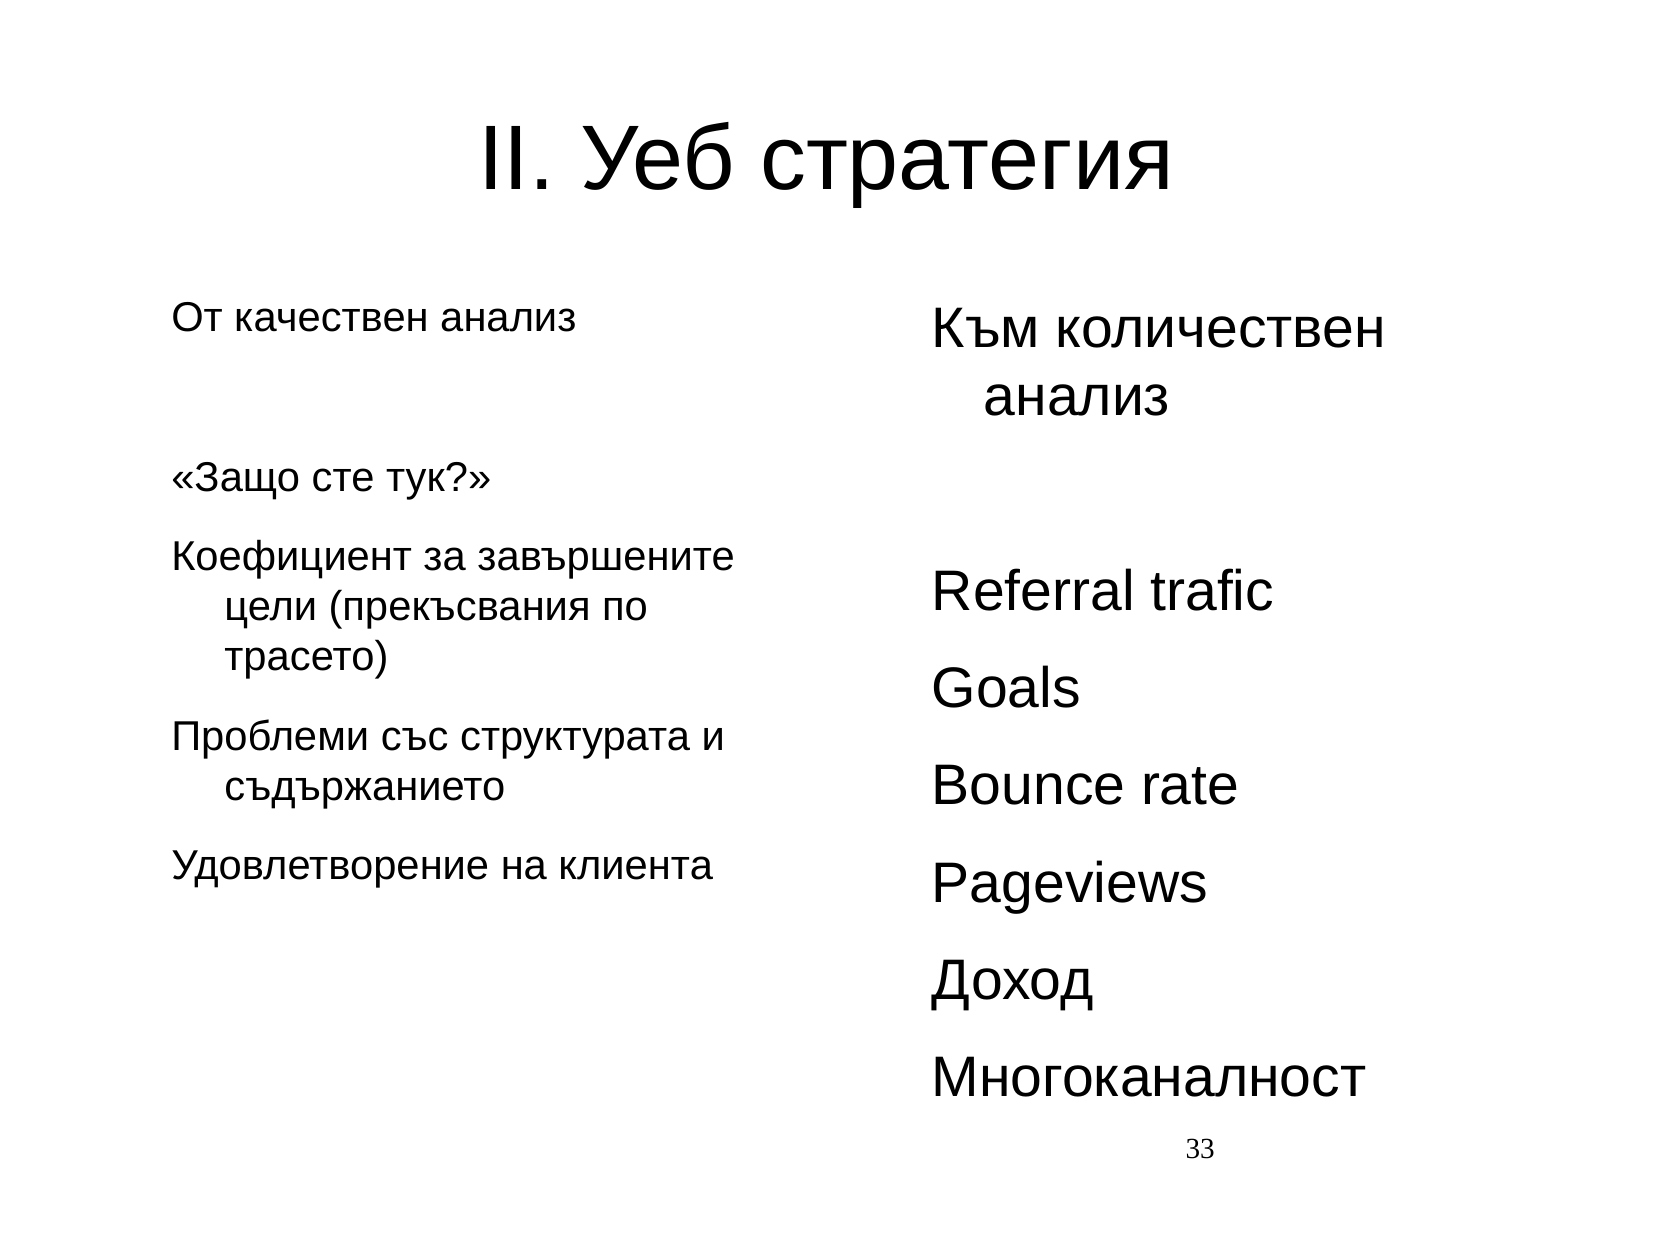

# II. Уеб стратегия
От качествен анализ
«Защо сте тук?»
Коефициент за завършените цели (прекъсвания по трасето)
Проблеми със структурата и съдържанието
Удовлетворение на клиента
Към количествен анализ
Referral trafic
Goals
Bounce rate
Pageviews
Доход
Многоканалност